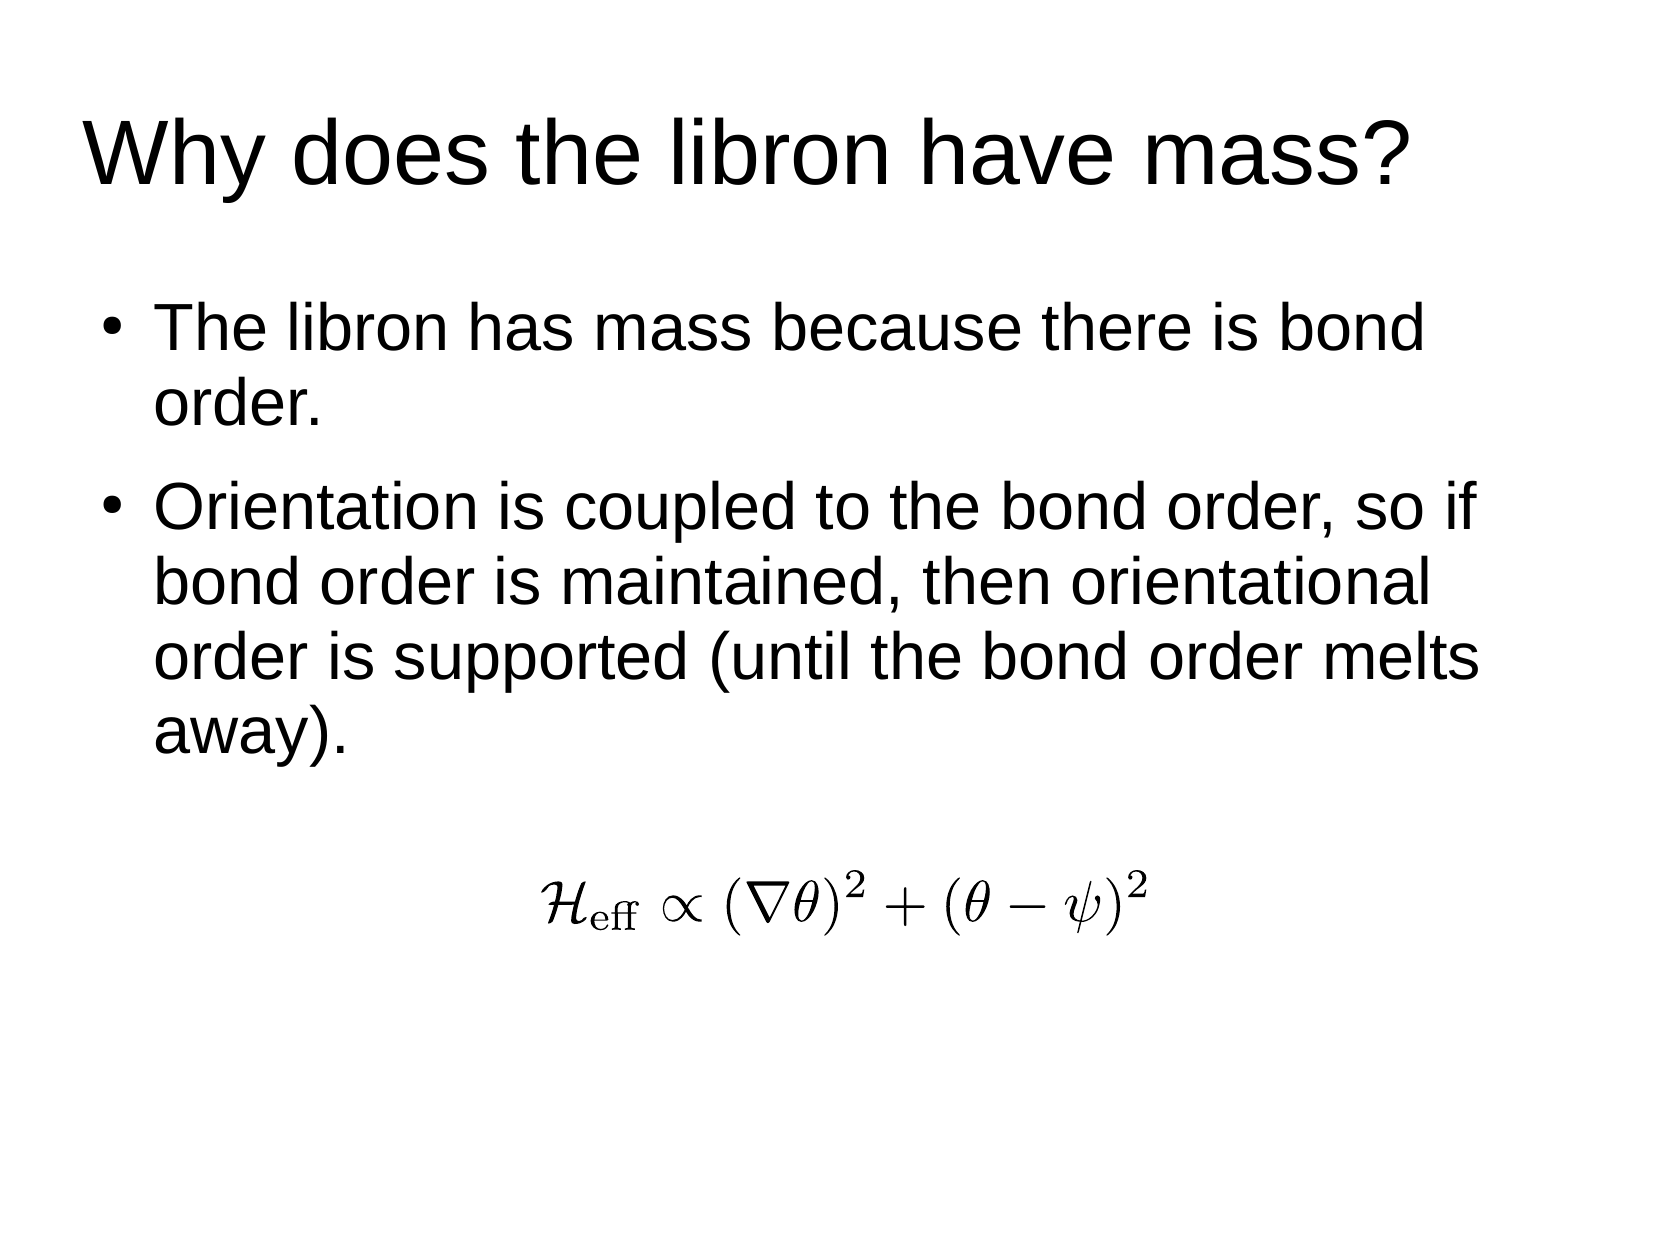

# Why does the libron have mass?
The libron has mass because there is bond order.
Orientation is coupled to the bond order, so if bond order is maintained, then orientational order is supported (until the bond order melts away).